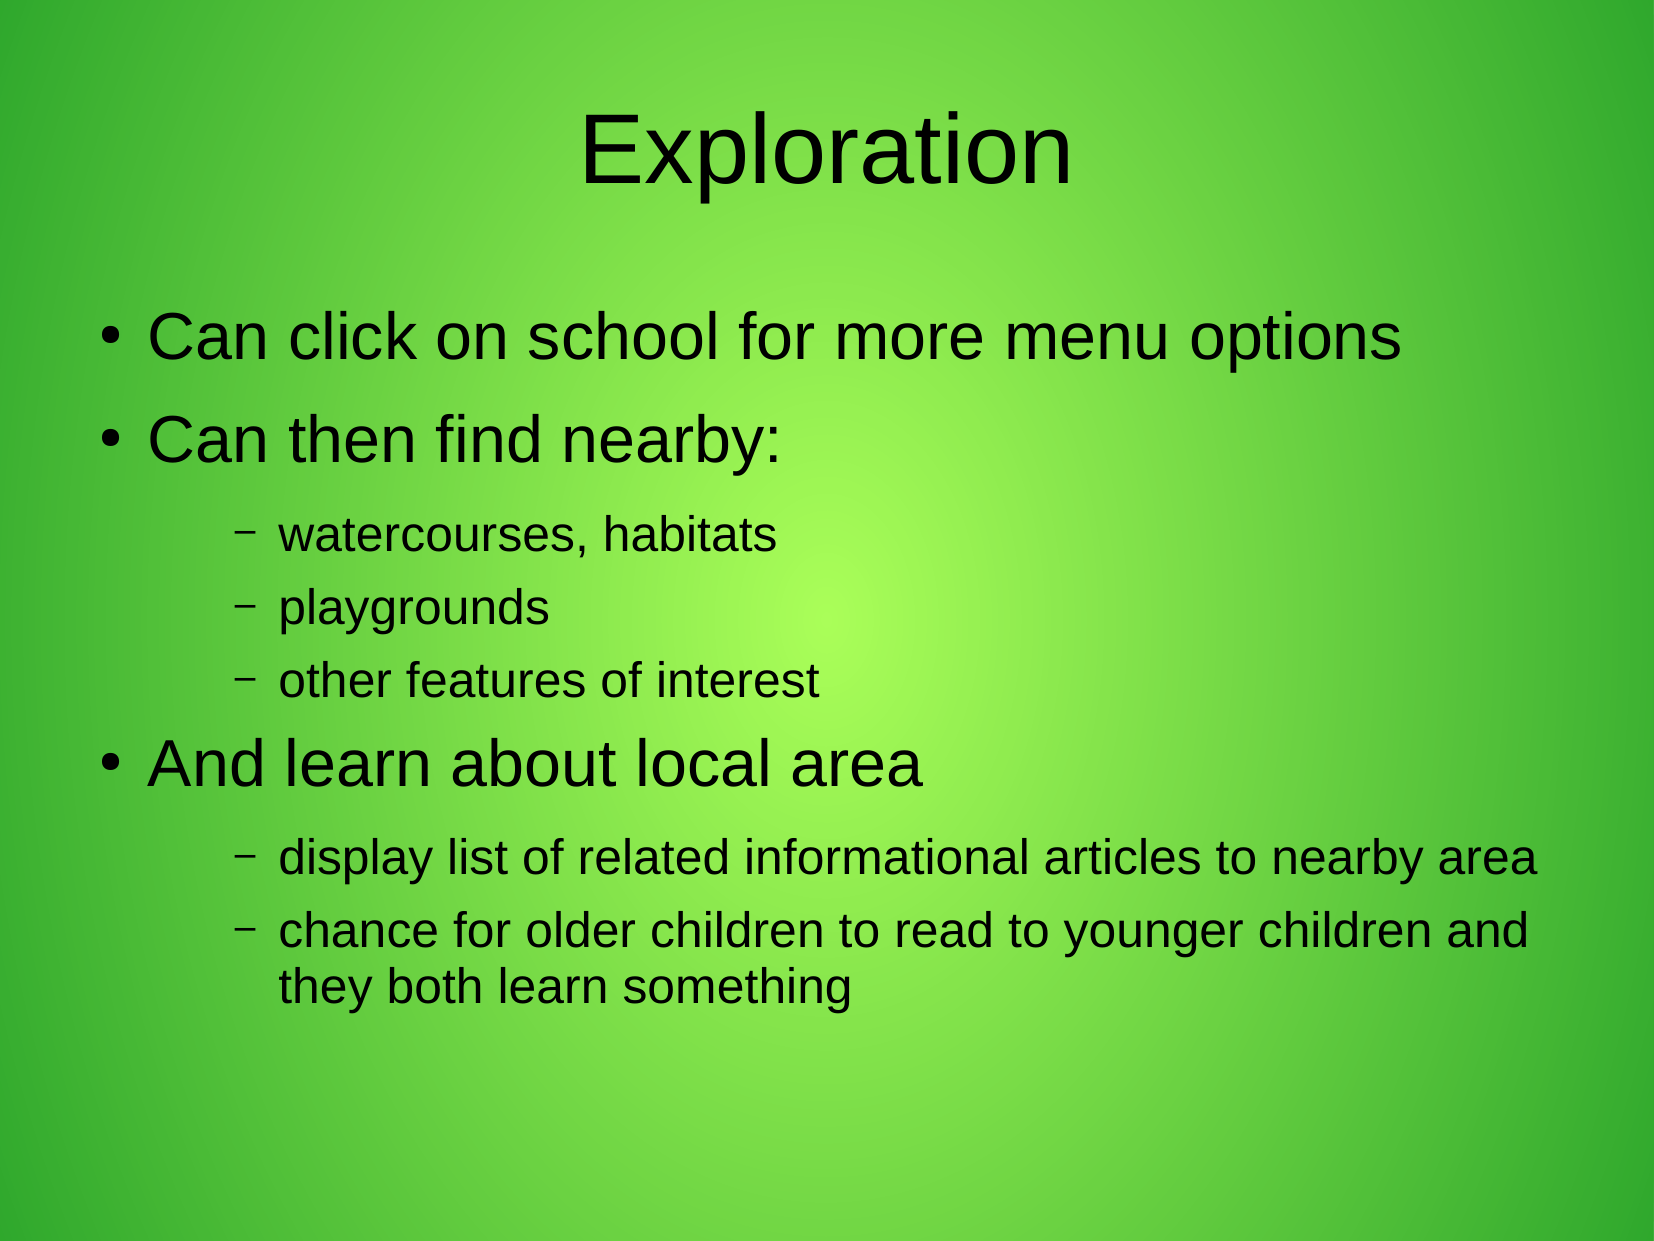

# Exploration
Can click on school for more menu options
Can then find nearby:
watercourses, habitats
playgrounds
other features of interest
And learn about local area
display list of related informational articles to nearby area
chance for older children to read to younger children and they both learn something